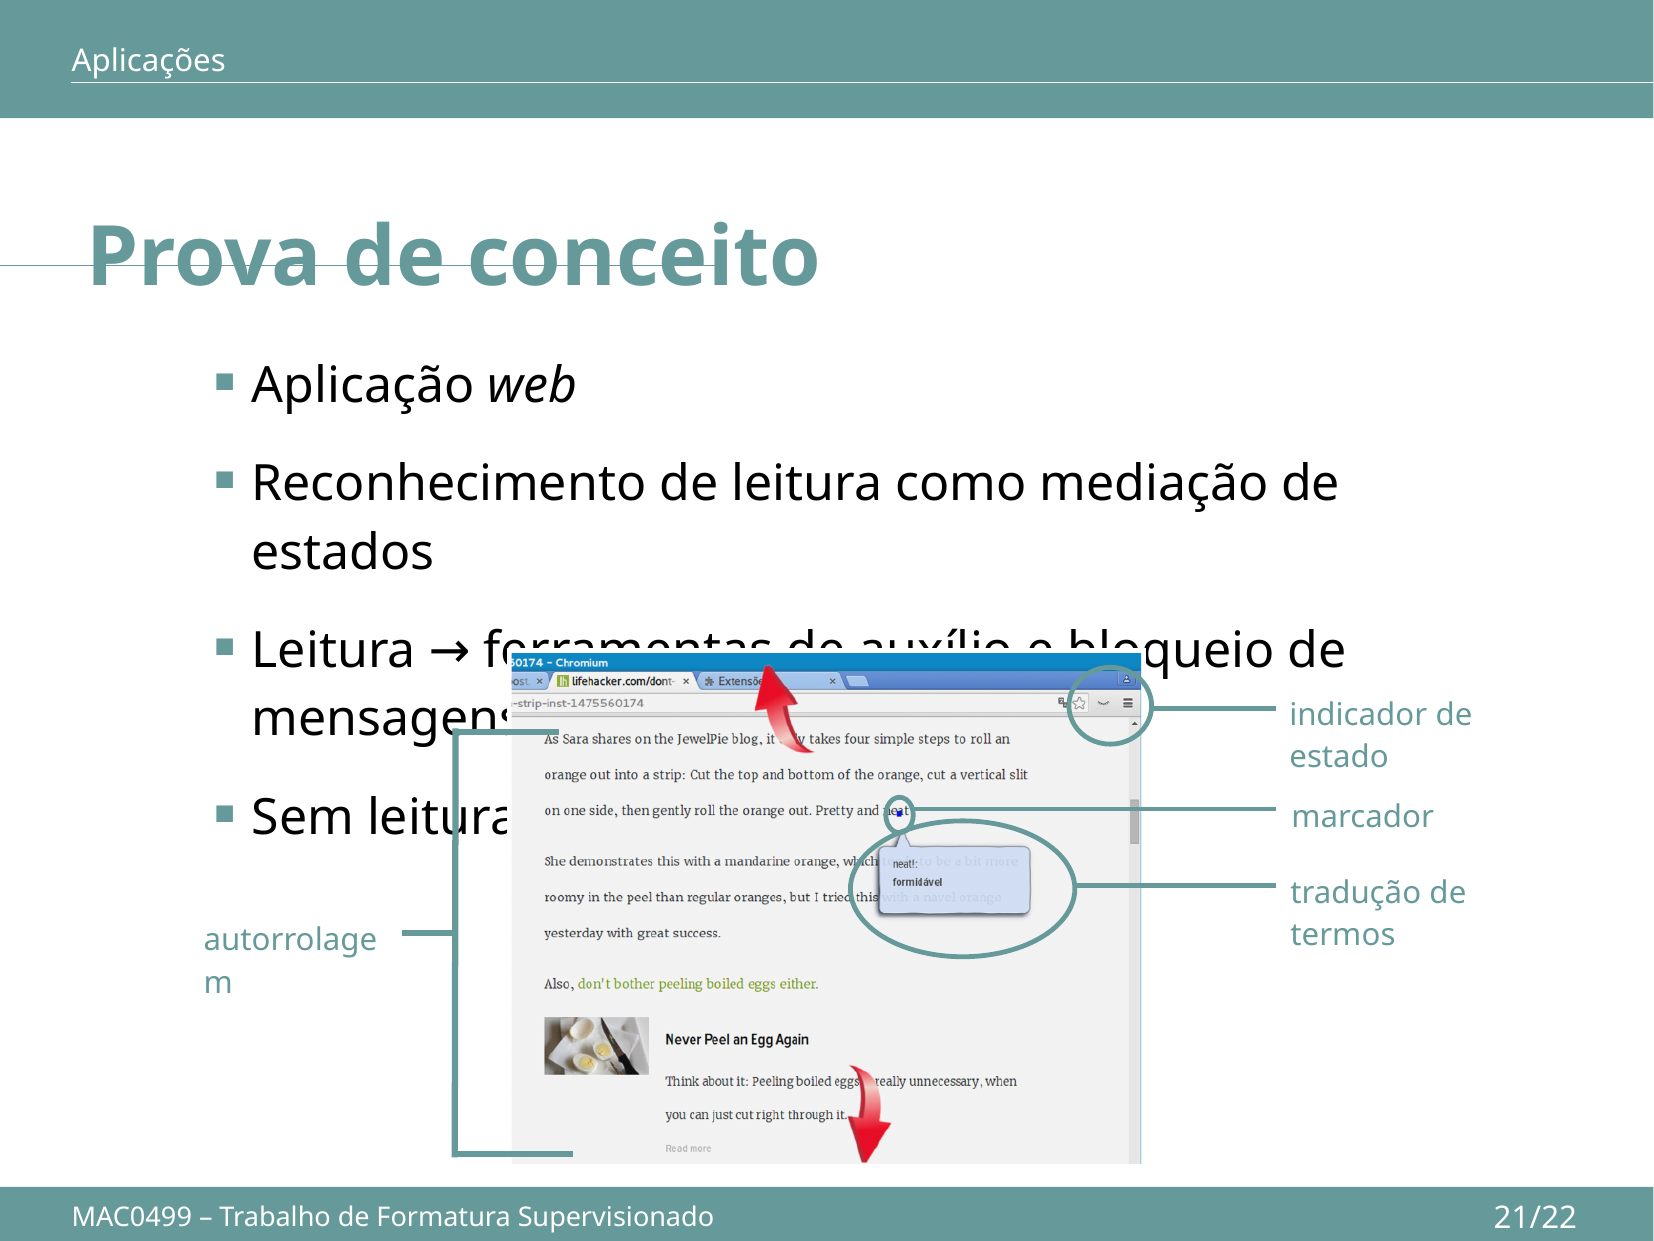

# Aplicações
Prova de conceito
Aplicação web
Reconhecimento de leitura como mediação de estados
Leitura → ferramentas de auxílio e bloqueio de mensagens
Sem leitura → interação convencional
indicador de estado
autorrolagem
marcador
tradução de termos
MAC0499 – Trabalho de Formatura Supervisionado
21/22